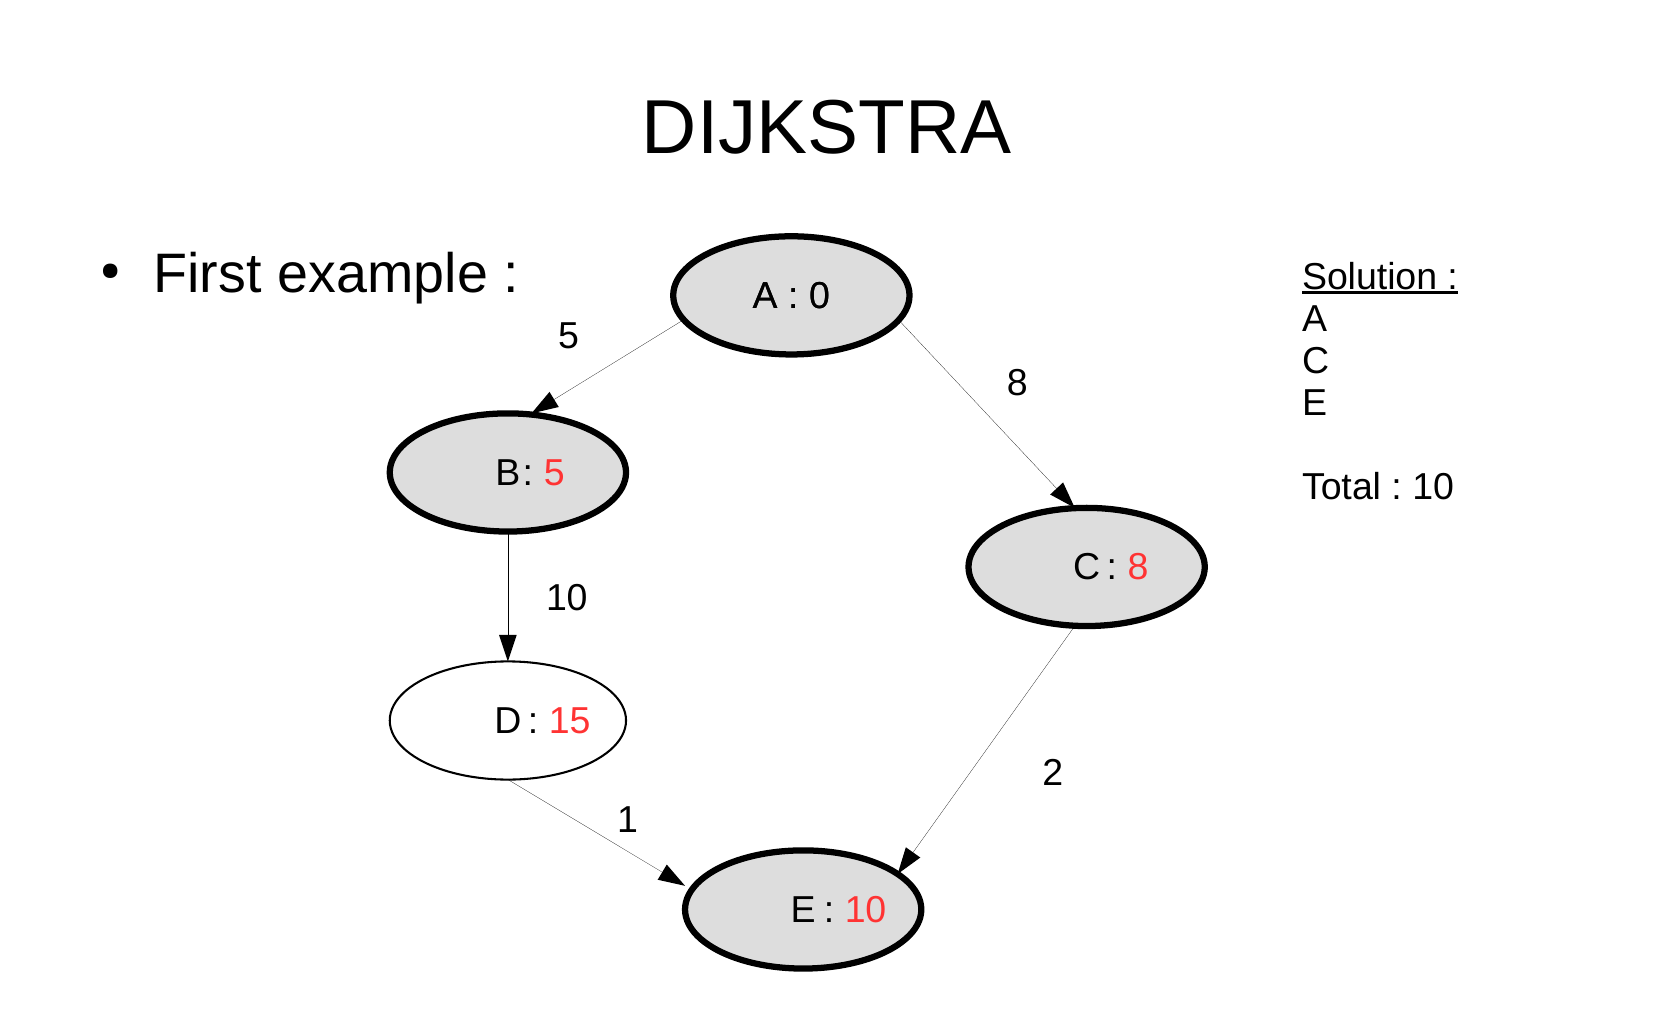

# DIJKSTRA
A : 0
A : 0
First example :
Solution :
A
C
E
Total : 10
5
8
B
: 5
C
: 8
10
D
: 15
2
1
E
: 10